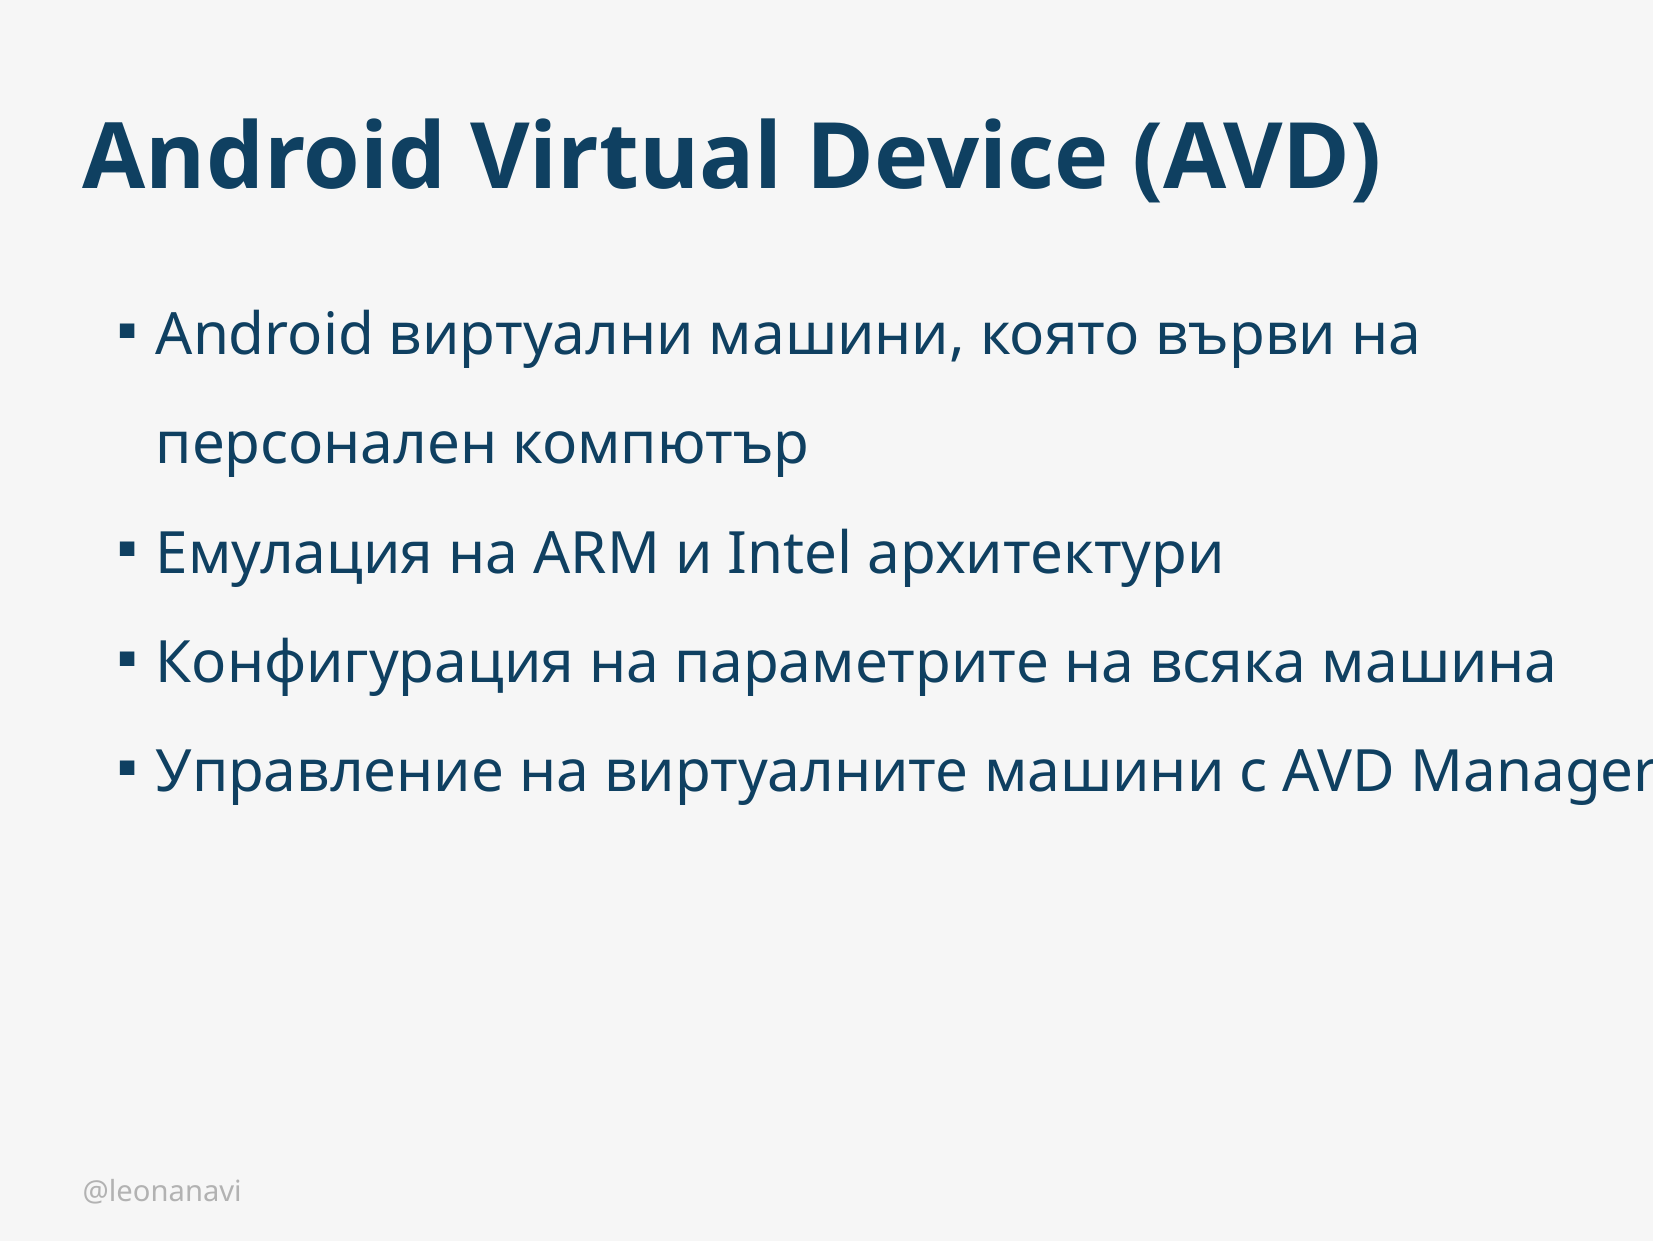

# Android Virtual Device (AVD)
Android виртуални машини, която върви на
персонален компютър
Емулация на ARM и Intel архитектури
Конфигурация на параметрите на всяка машина
Управление на виртуалните машини с AVD Manager